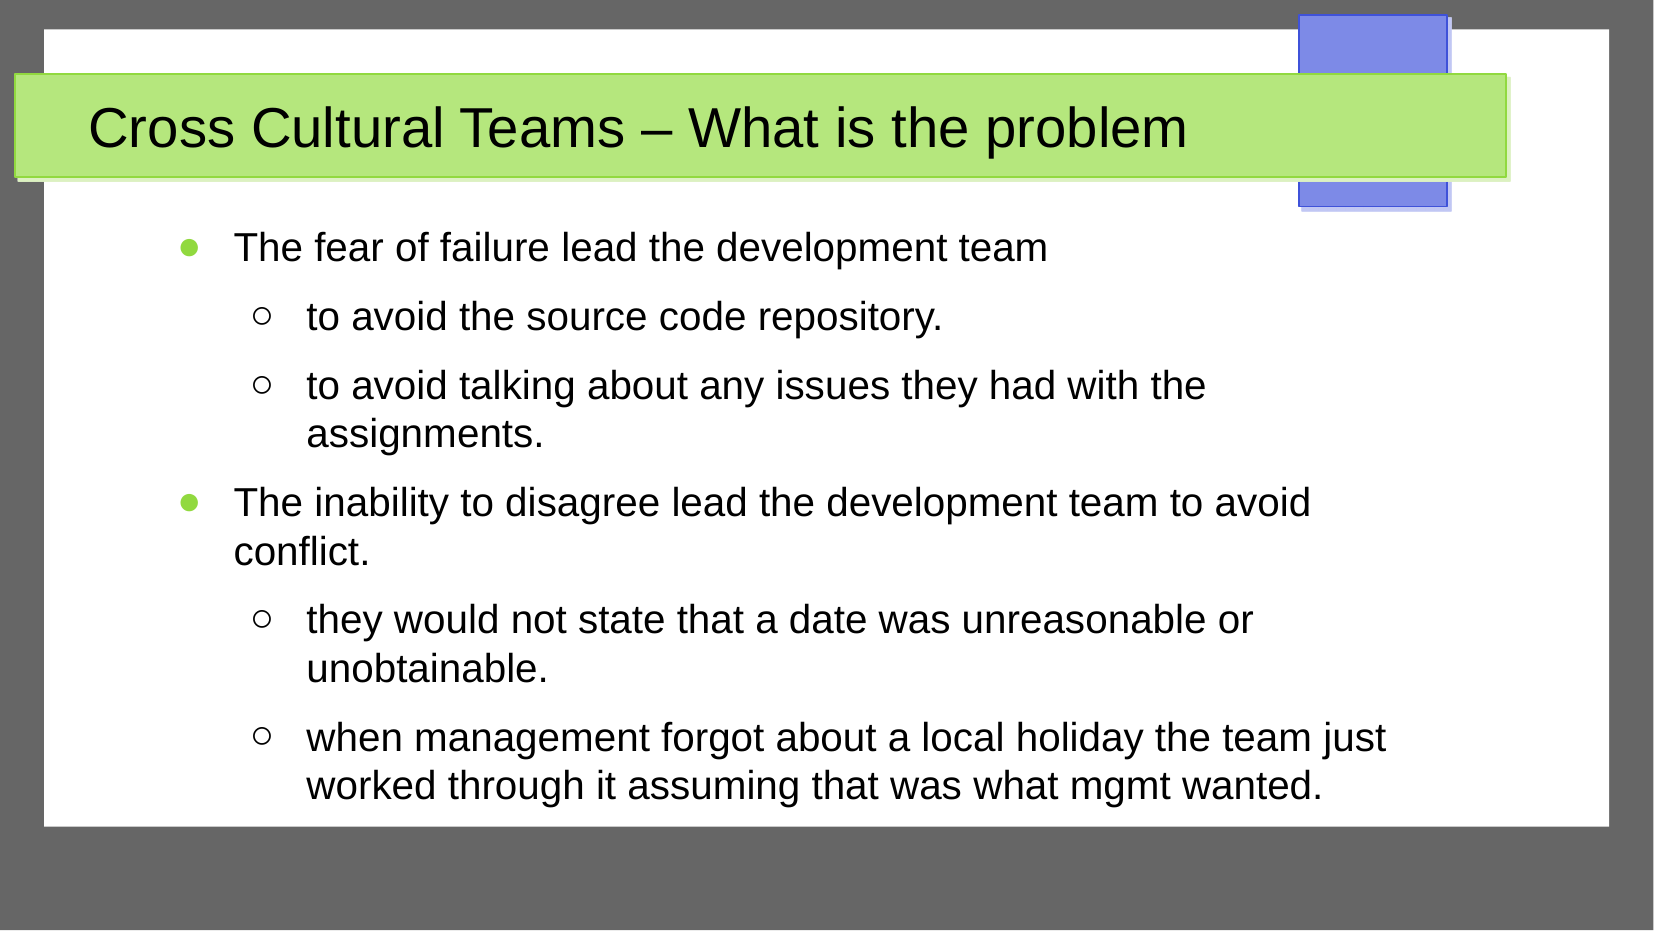

Cross Cultural Teams – What is the problem
The fear of failure lead the development team
to avoid the source code repository.
to avoid talking about any issues they had with the assignments.
The inability to disagree lead the development team to avoid conflict.
they would not state that a date was unreasonable or unobtainable.
when management forgot about a local holiday the team just worked through it assuming that was what mgmt wanted.